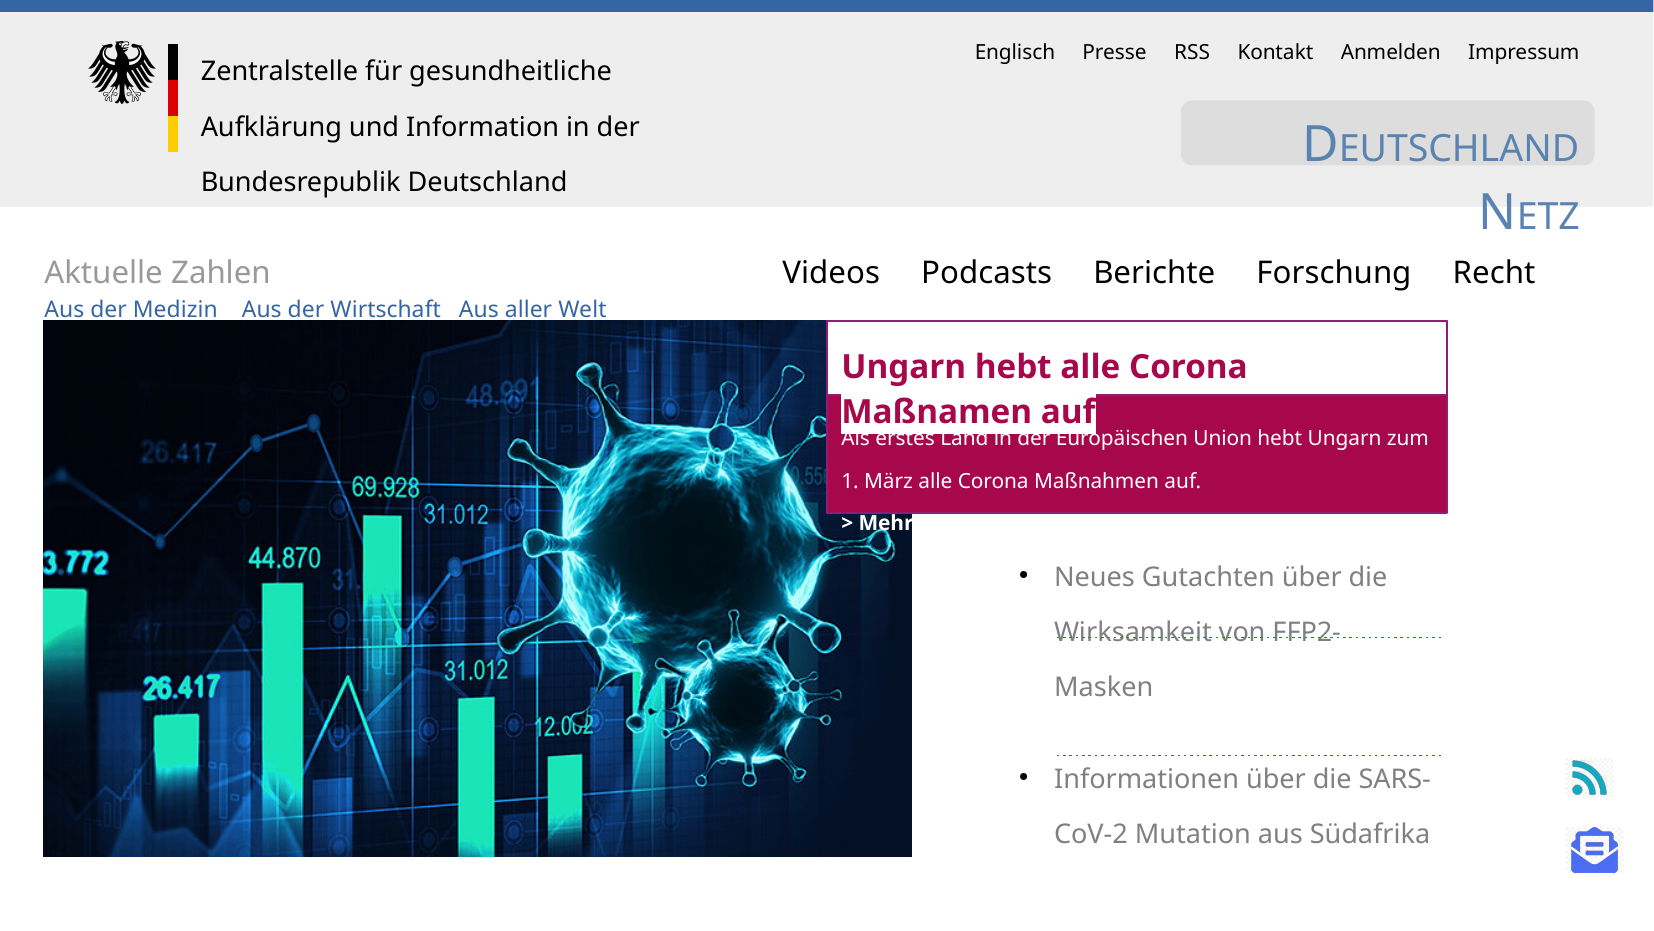

Englisch Presse RSS Kontakt Anmelden Impressum
# Zentralstelle für gesundheitliche Aufklärung und Information in der Bundesrepublik Deutschland
DEUTSCHLAND NETZ
Aktuelle Zahlen 							Videos Podcasts Berichte Forschung Recht
Aus der Medizin Aus der Wirtschaft Aus aller Welt
Ungarn hebt alle Corona Maßnamen auf
Als erstes Land in der Europäischen Union hebt Ungarn zum 1. März alle Corona Maßnahmen auf.
> Mehr
Neues Gutachten über die Wirksamkeit von FFP2-Masken
Informationen über die SARS-CoV-2 Mutation aus Südafrika
Aktuelle Inzidenzwerte aus Südafrika und alles Welt